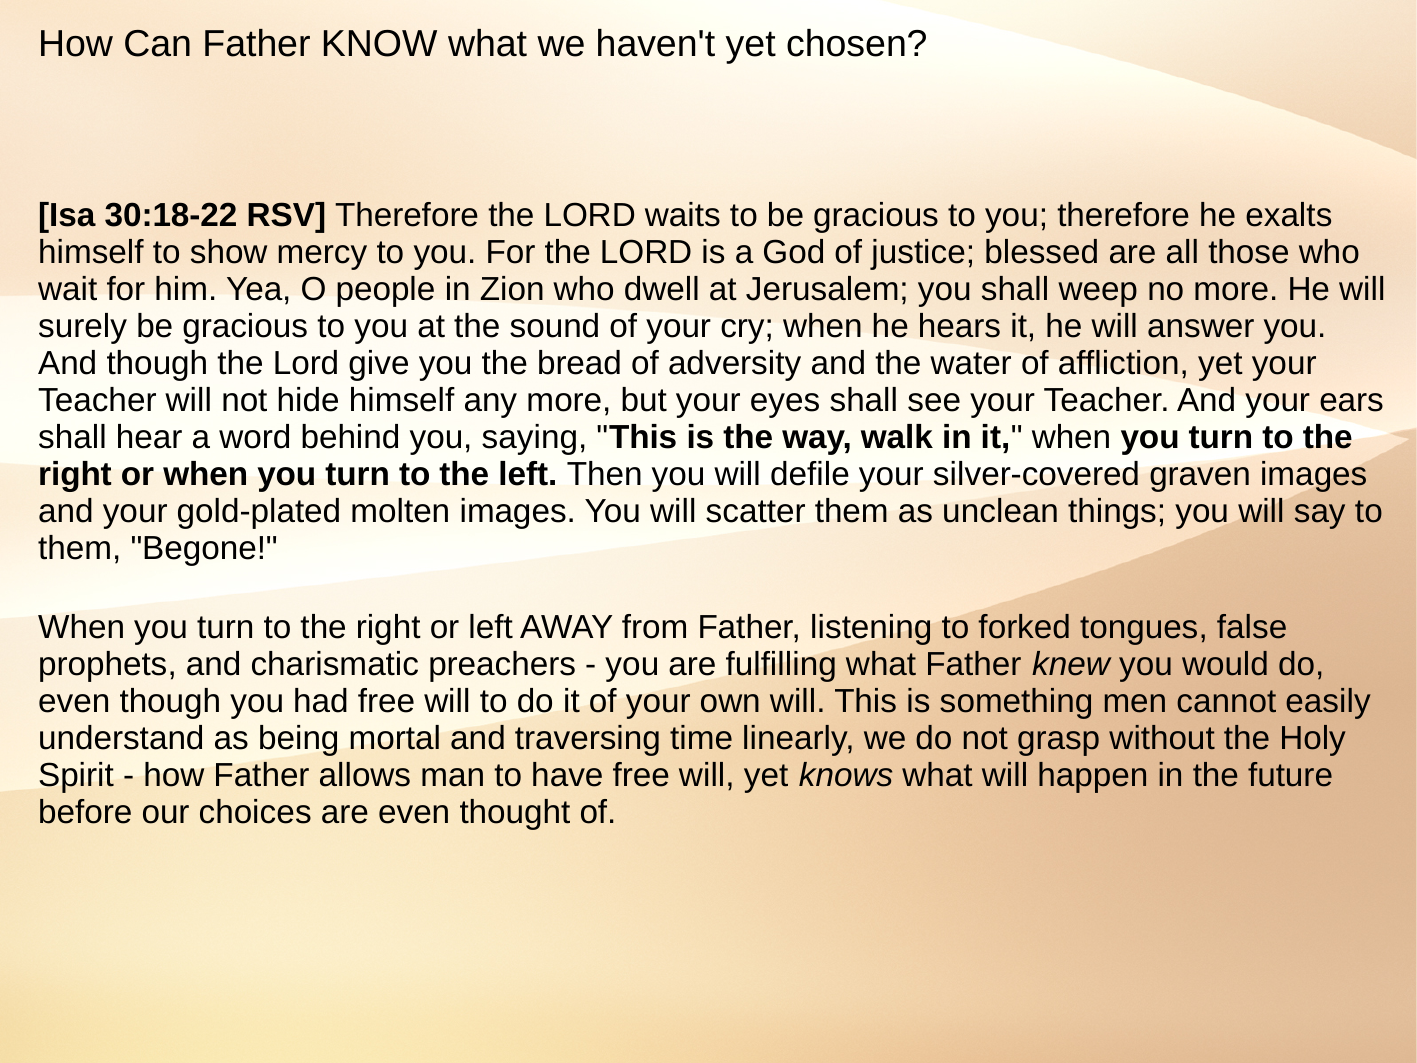

How Can Father KNOW what we haven't yet chosen?
[Isa 30:18-22 RSV] Therefore the LORD waits to be gracious to you; therefore he exalts himself to show mercy to you. For the LORD is a God of justice; blessed are all those who wait for him. Yea, O people in Zion who dwell at Jerusalem; you shall weep no more. He will surely be gracious to you at the sound of your cry; when he hears it, he will answer you. And though the Lord give you the bread of adversity and the water of affliction, yet your Teacher will not hide himself any more, but your eyes shall see your Teacher. And your ears shall hear a word behind you, saying, "This is the way, walk in it," when you turn to the right or when you turn to the left. Then you will defile your silver-covered graven images and your gold-plated molten images. You will scatter them as unclean things; you will say to them, "Begone!"
When you turn to the right or left AWAY from Father, listening to forked tongues, false prophets, and charismatic preachers - you are fulfilling what Father knew you would do, even though you had free will to do it of your own will. This is something men cannot easily understand as being mortal and traversing time linearly, we do not grasp without the Holy Spirit - how Father allows man to have free will, yet knows what will happen in the future before our choices are even thought of.